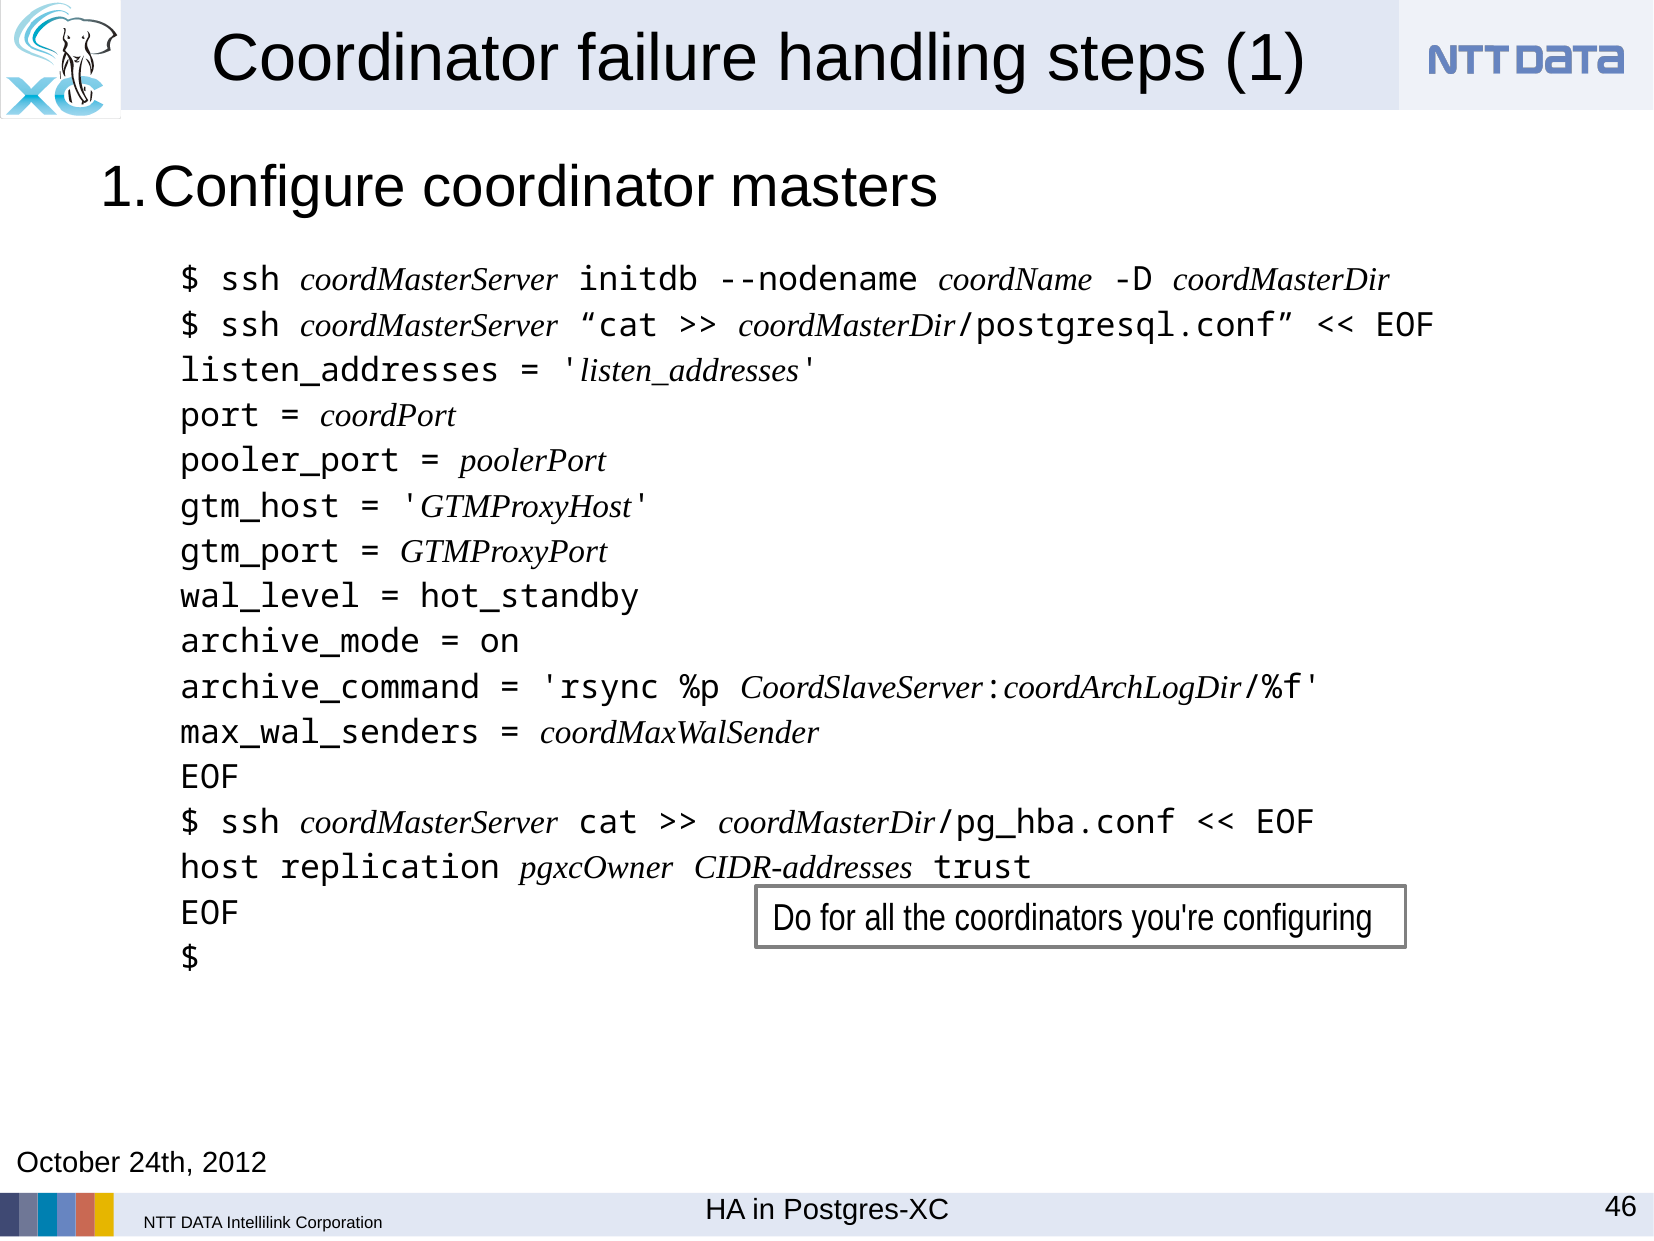

# Coordinator failure handling steps (1)
Configure coordinator masters
$ ssh coordMasterServer initdb --nodename coordName -D coordMasterDir
$ ssh coordMasterServer “cat >> coordMasterDir/postgresql.conf” << EOF
listen_addresses = 'listen_addresses'
port = coordPort
pooler_port = poolerPort
gtm_host = 'GTMProxyHost'
gtm_port = GTMProxyPort
wal_level = hot_standby
archive_mode = on
archive_command = 'rsync %p CoordSlaveServer:coordArchLogDir/%f'
max_wal_senders = coordMaxWalSender
EOF
$ ssh coordMasterServer cat >> coordMasterDir/pg_hba.conf << EOF
host replication pgxcOwner CIDR-addresses trust
EOF
$
Do for all the coordinators you're configuring
October 24th, 2012
46
HA in Postgres-XC